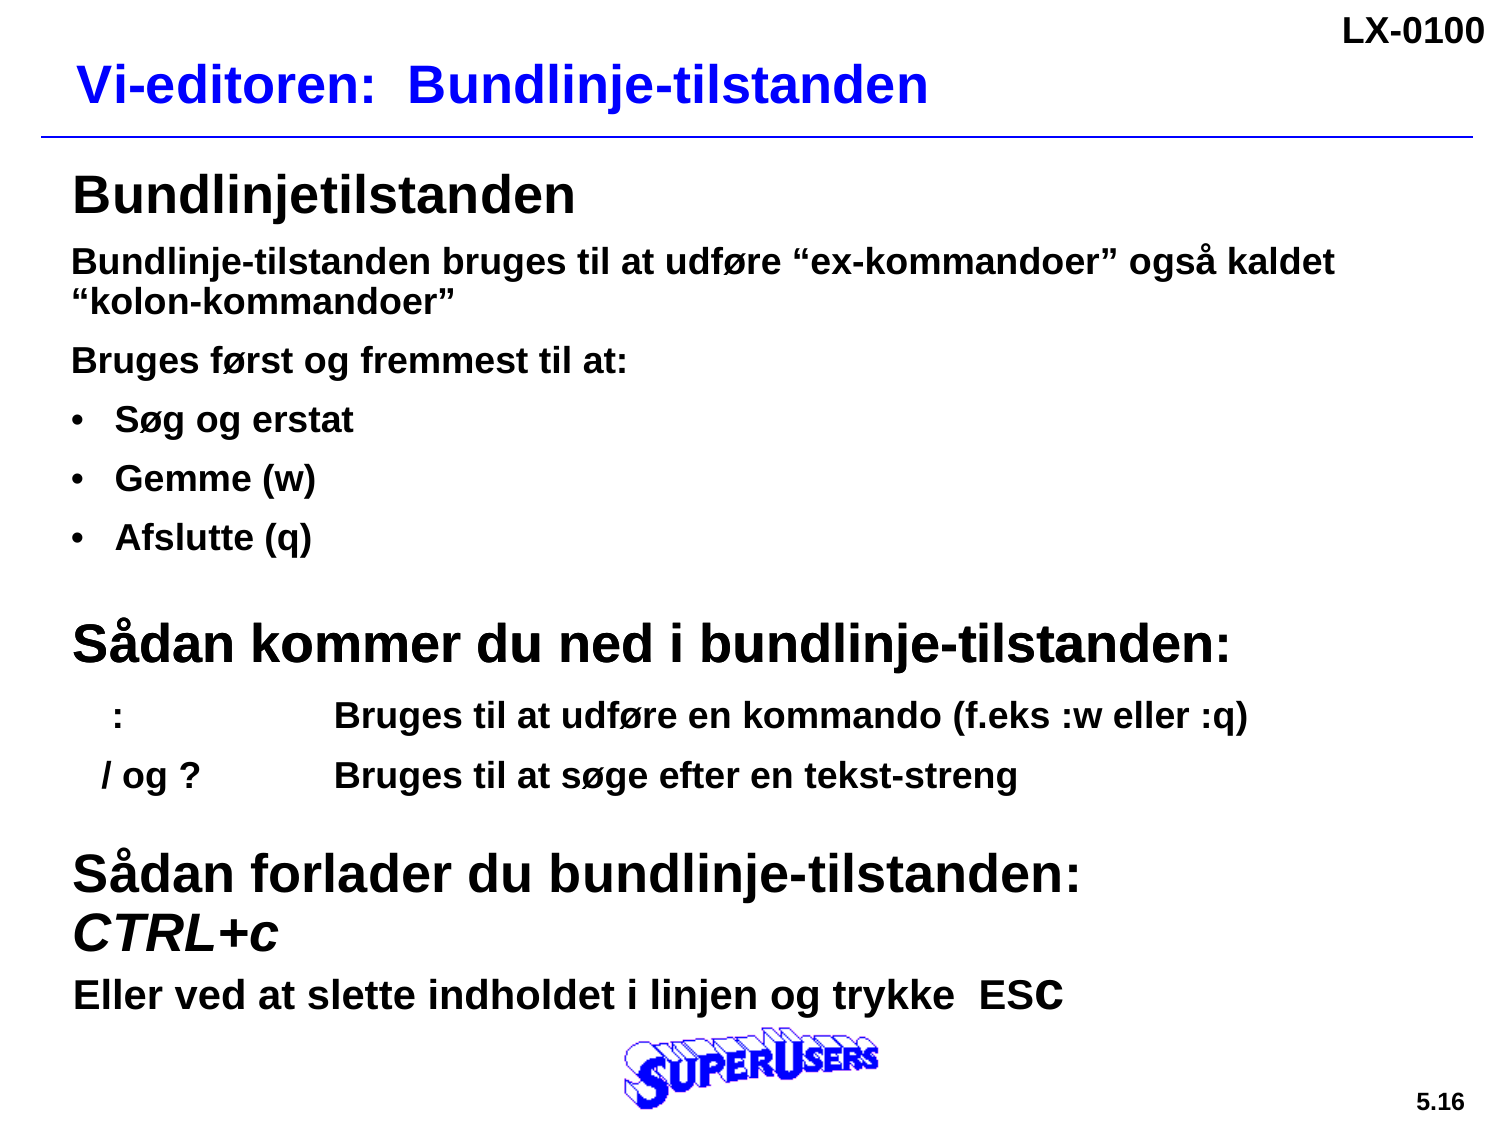

# Vi-editoren: Bundlinje-tilstanden
Bundlinje­tilstanden
Bundlinje-tilstanden bruges til at udføre “ex-kommandoer” også kaldet “kolon-kommandoer”
Bruges først og fremmest til at:
Søg og erstat
Gemme (w)
Afslutte (q)
Sådan kommer du ned i bundlinje-tilstanden
Sådan kommer du ned i bundlinje-tilstanden:
 	 :		Bruges til at udføre en kommando (f.eks :w eller :q)
 	/ og ?		Bruges til at søge efter en tekst-streng
Sådan forlader du bundlinje-tilstanden:
CTRL+c
Eller ved at slette indholdet i linjen og trykke ESc